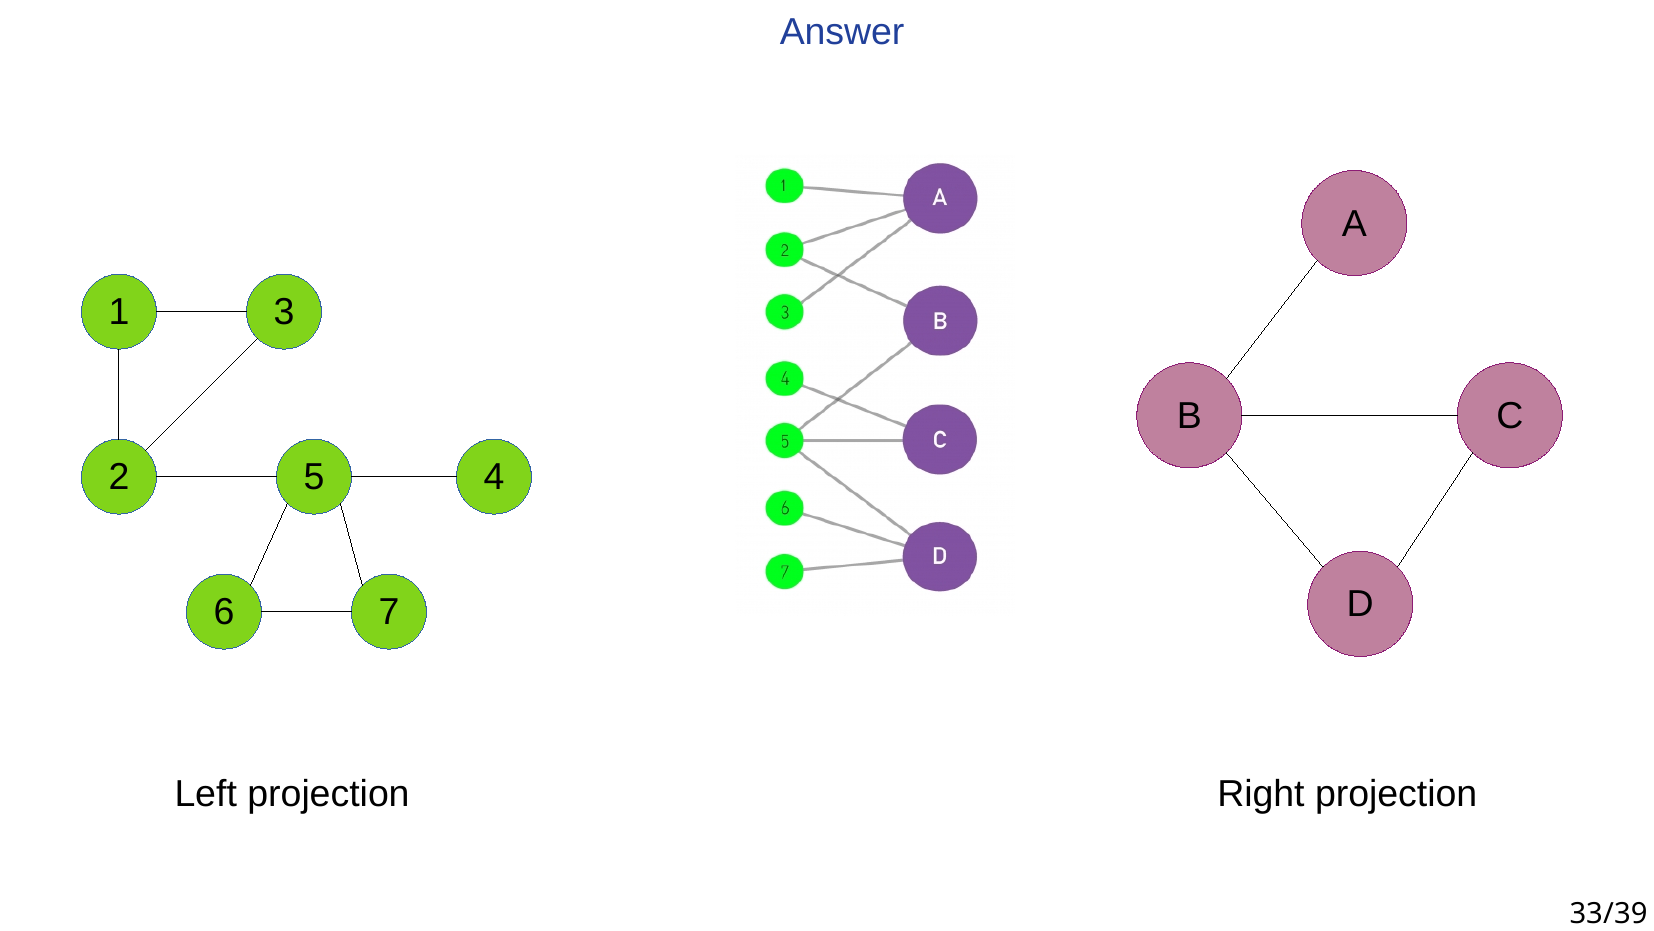

Answer
A
1
3
B
C
2
5
4
D
6
7
Left projection
Right projection
33